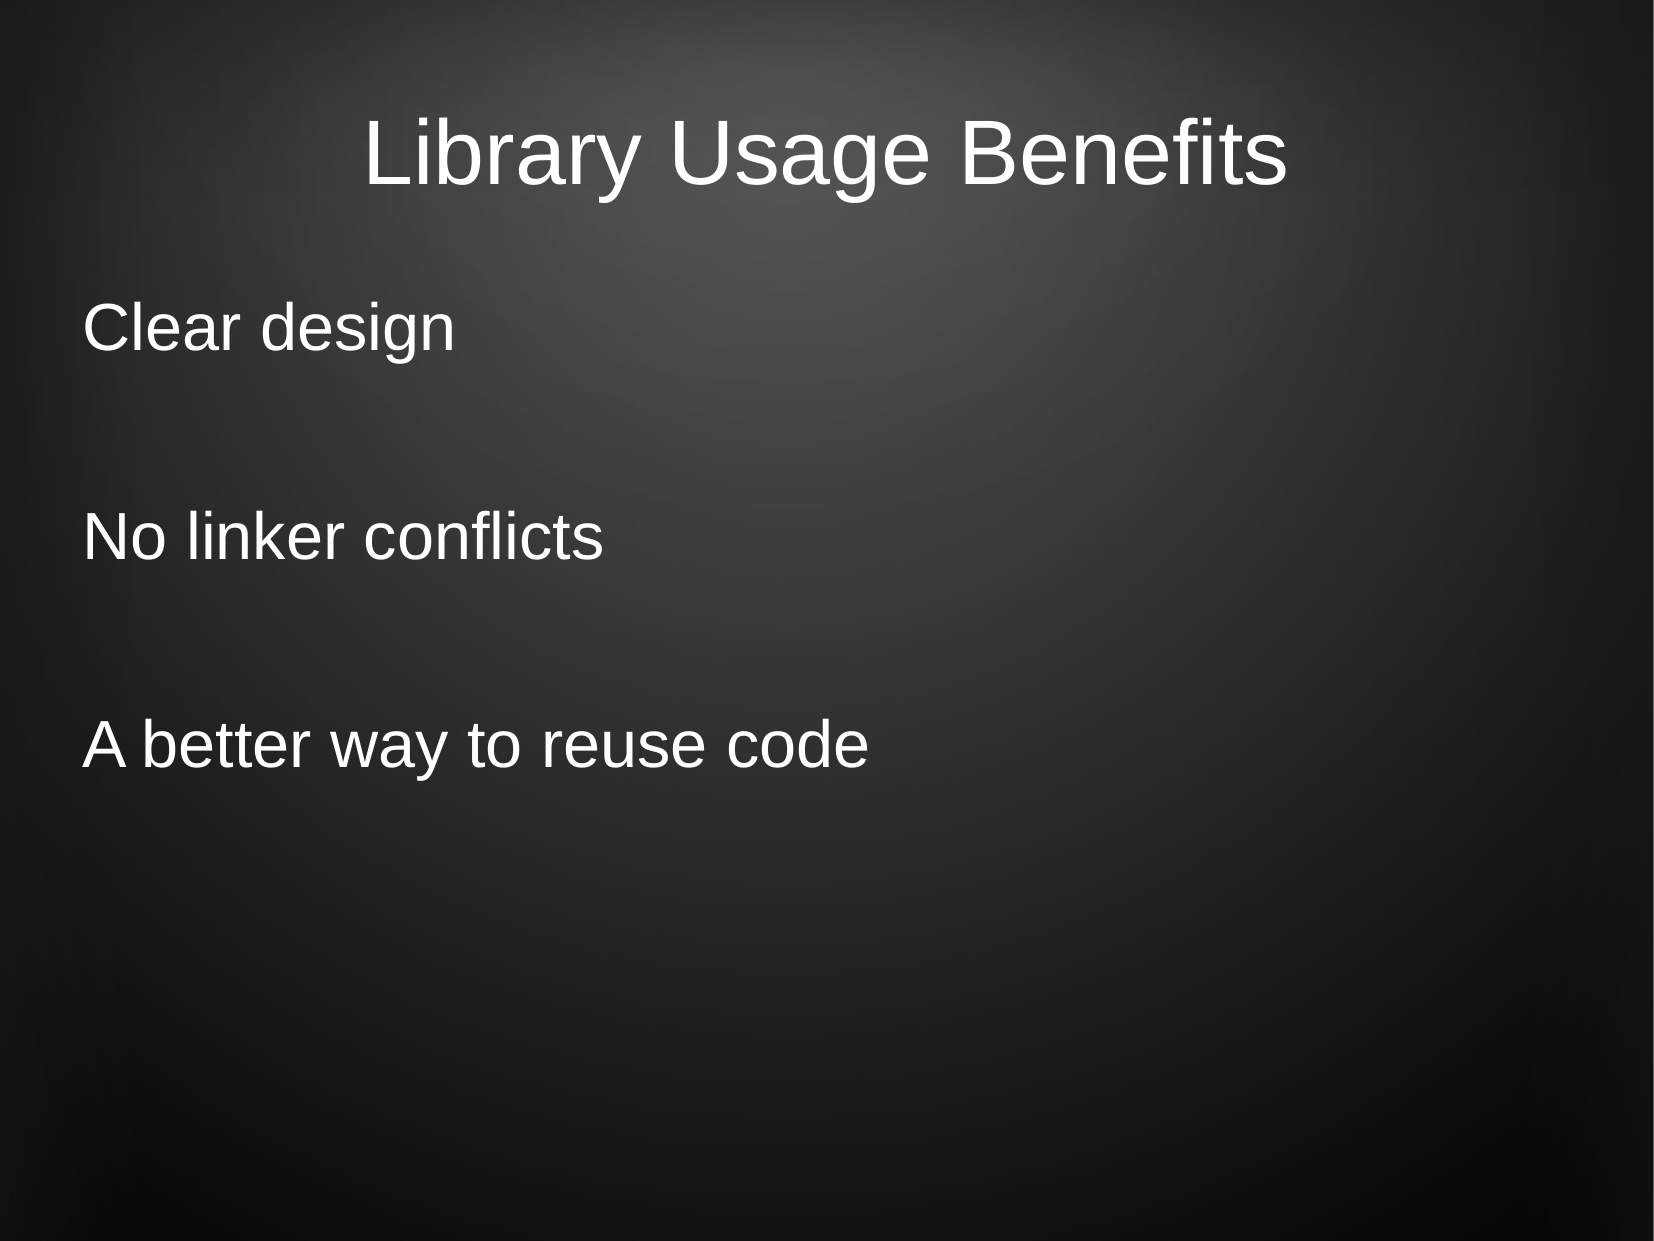

# Library Usage Benefits
Clear design
No linker conflicts
A better way to reuse code